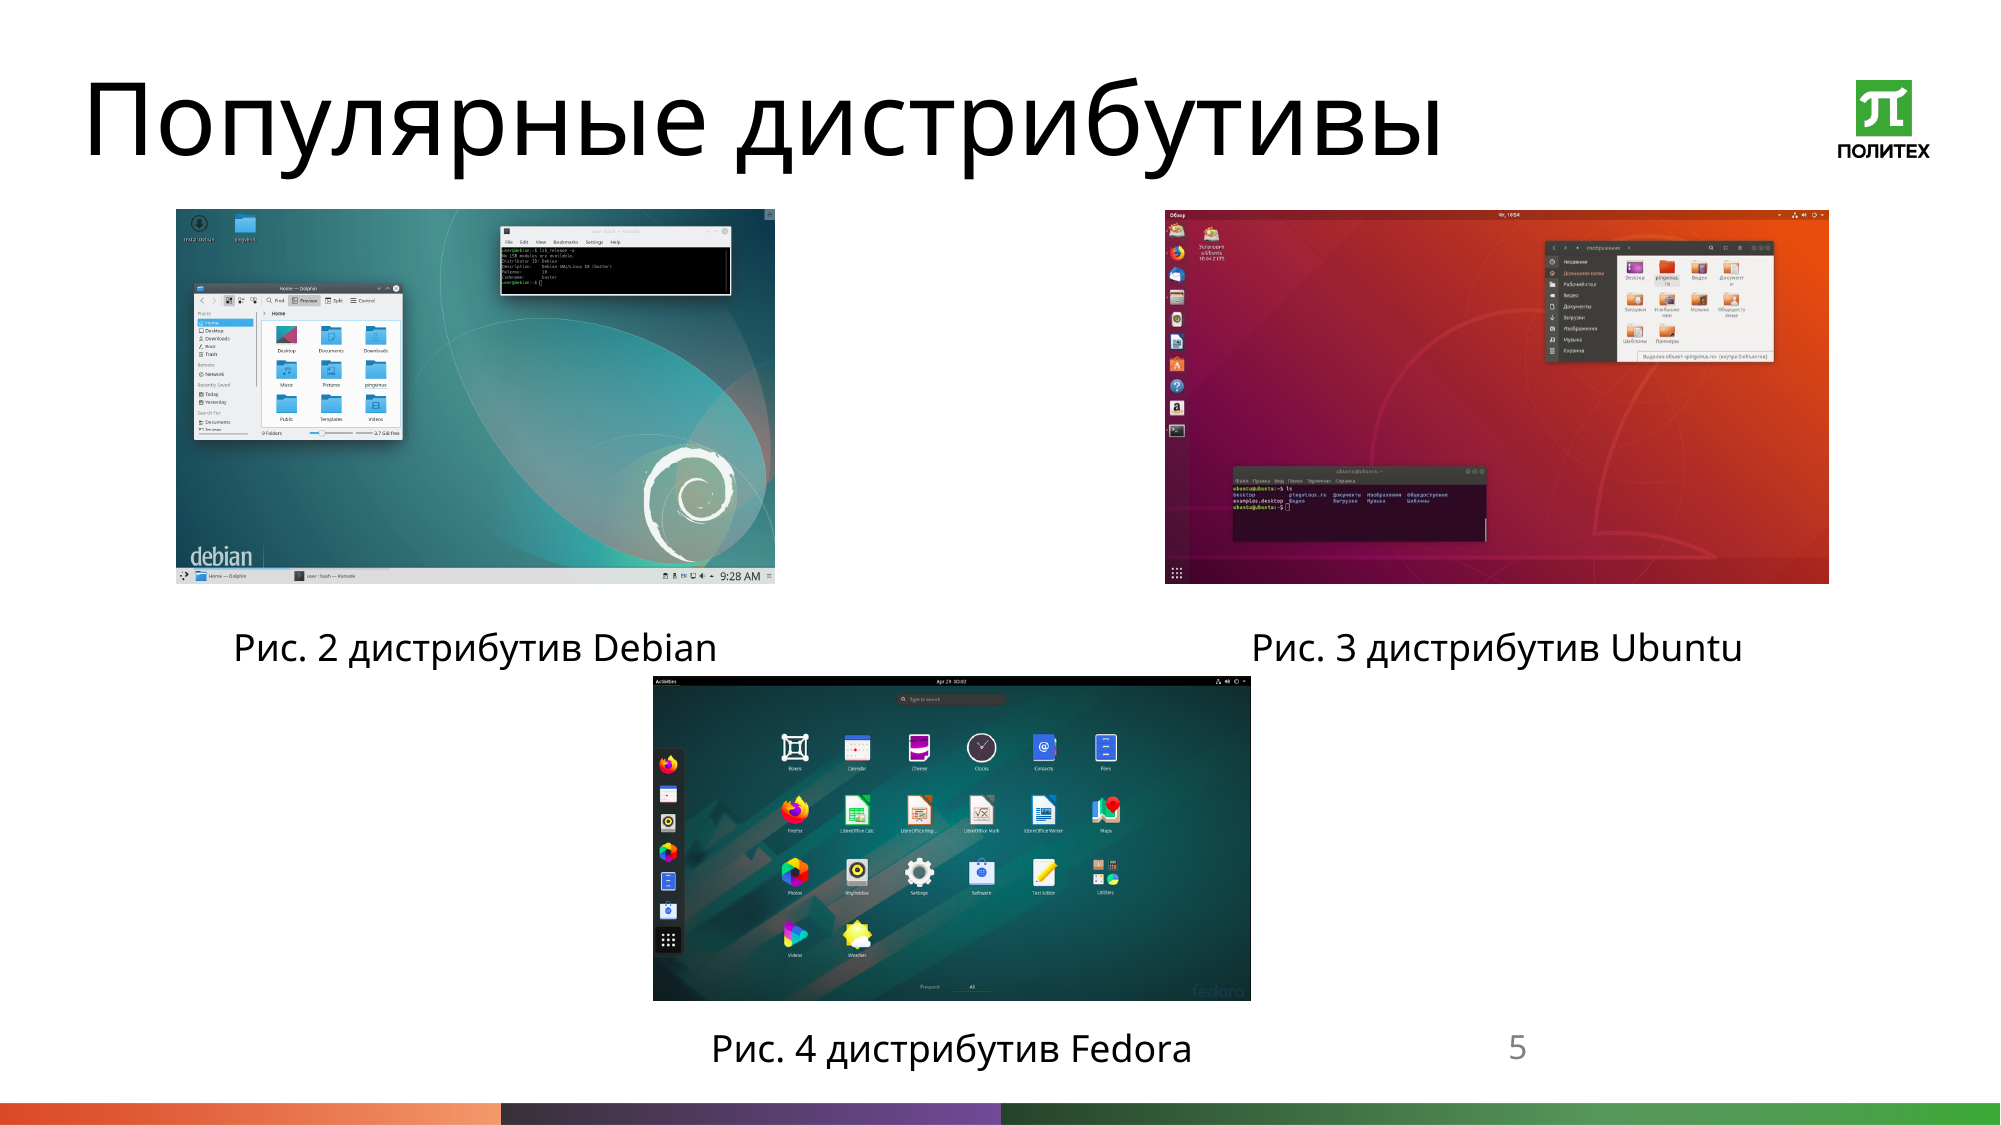

# Популярные дистрибутивы
Рис. 2 дистрибутив Debian
Рис. 3 дистрибутив Ubuntu
Рис. 4 дистрибутив Fedora